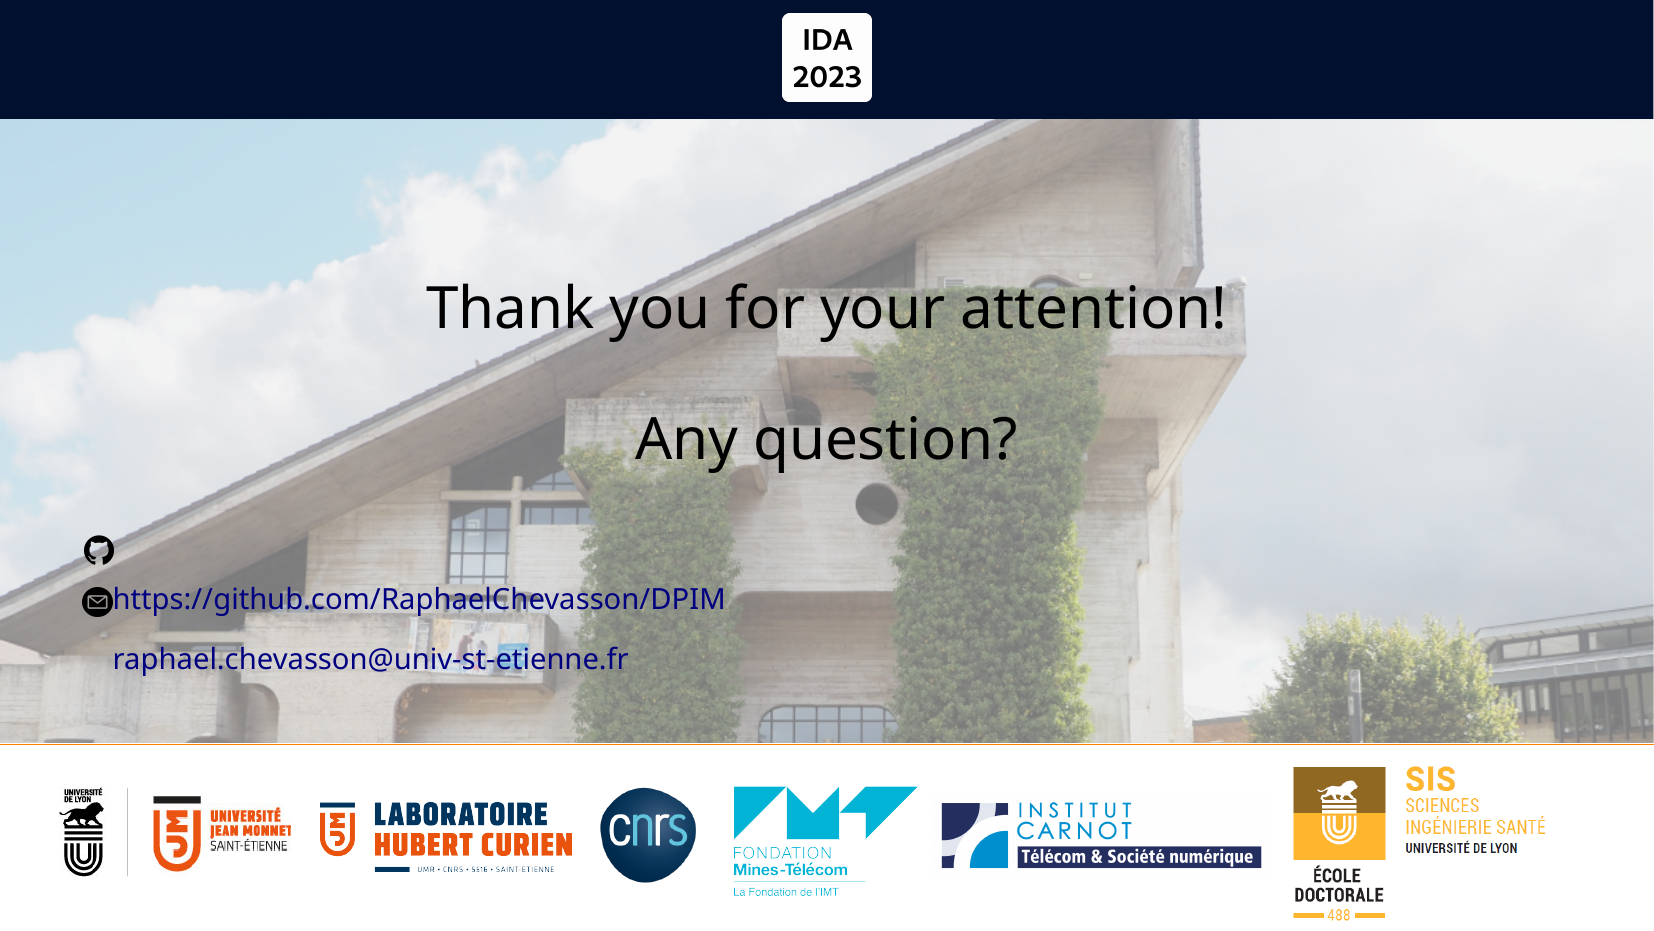

# Thank you for your attention!
Any question?
 https://github.com/RaphaelChevasson/DPIM
 raphael.chevasson@univ-st-etienne.fr